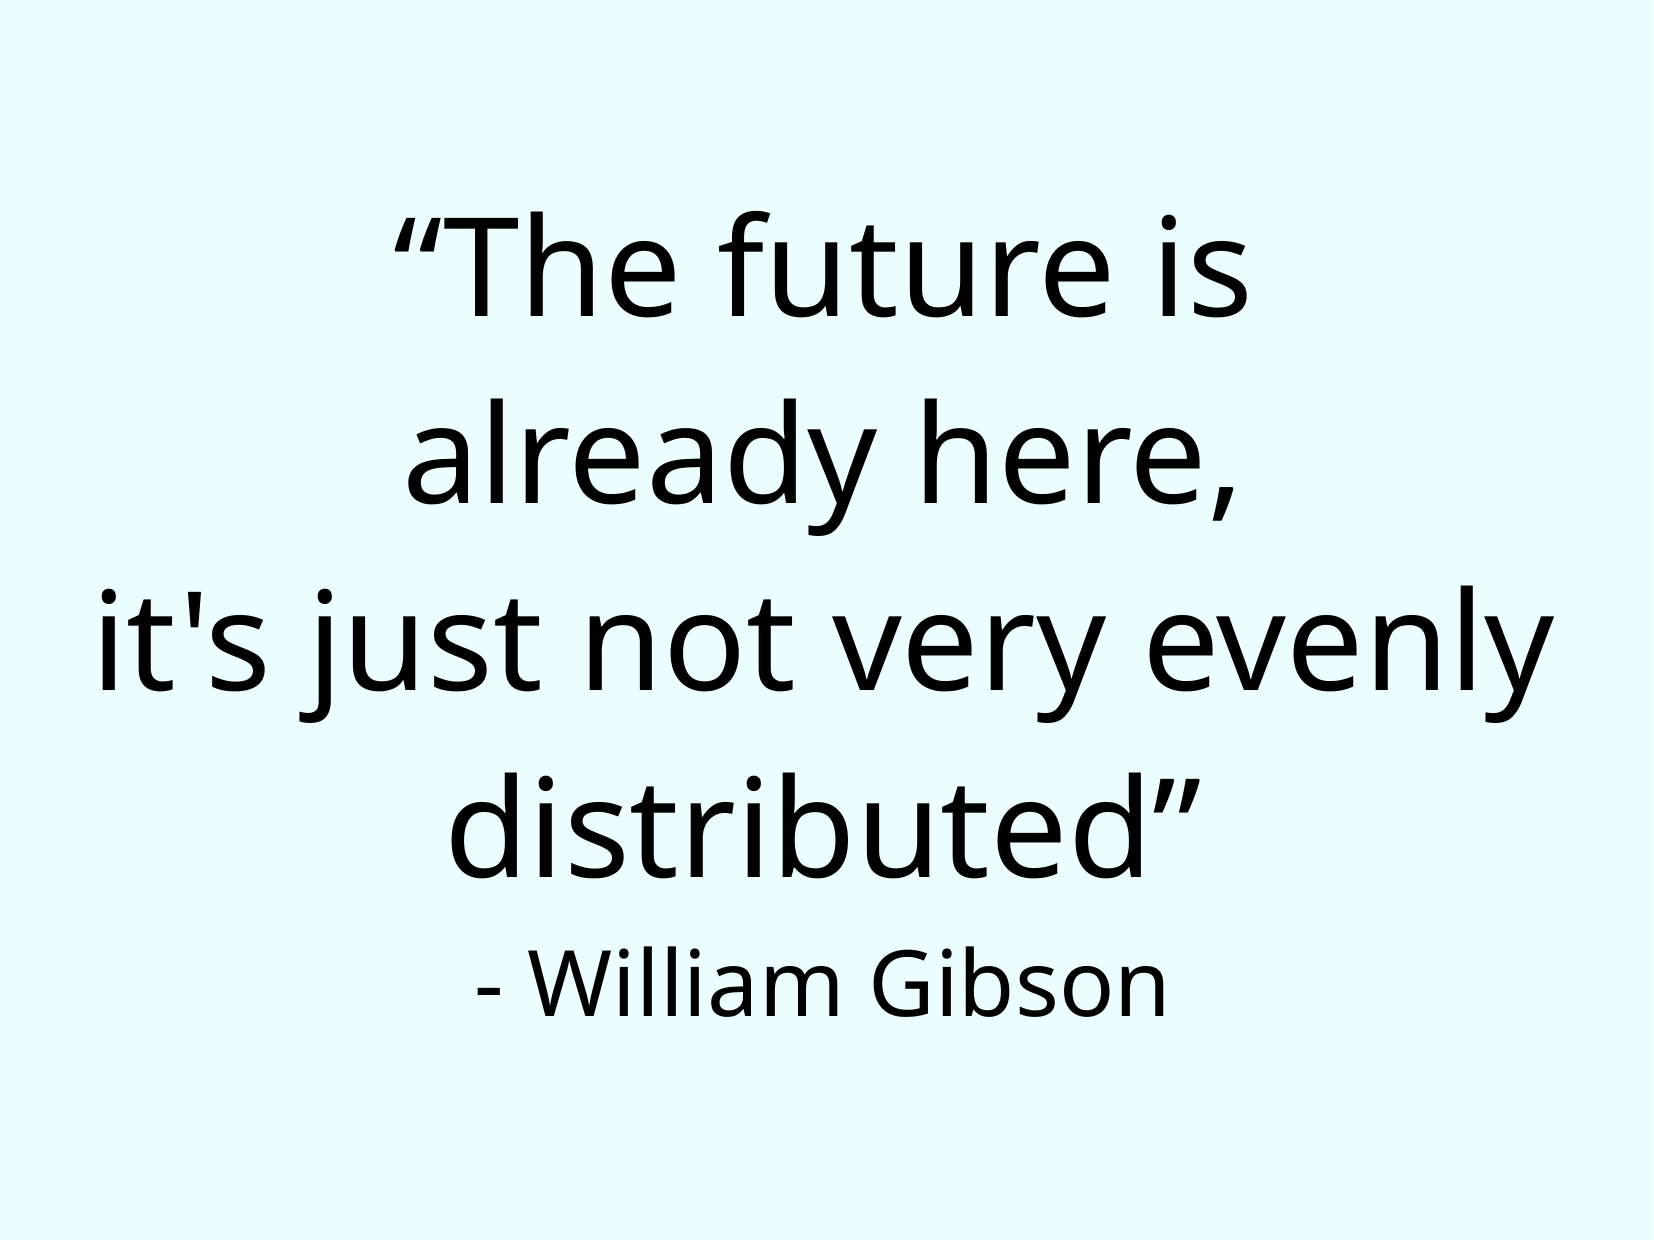

“The future is
already here,
it's just not very evenly distributed”
- William Gibson